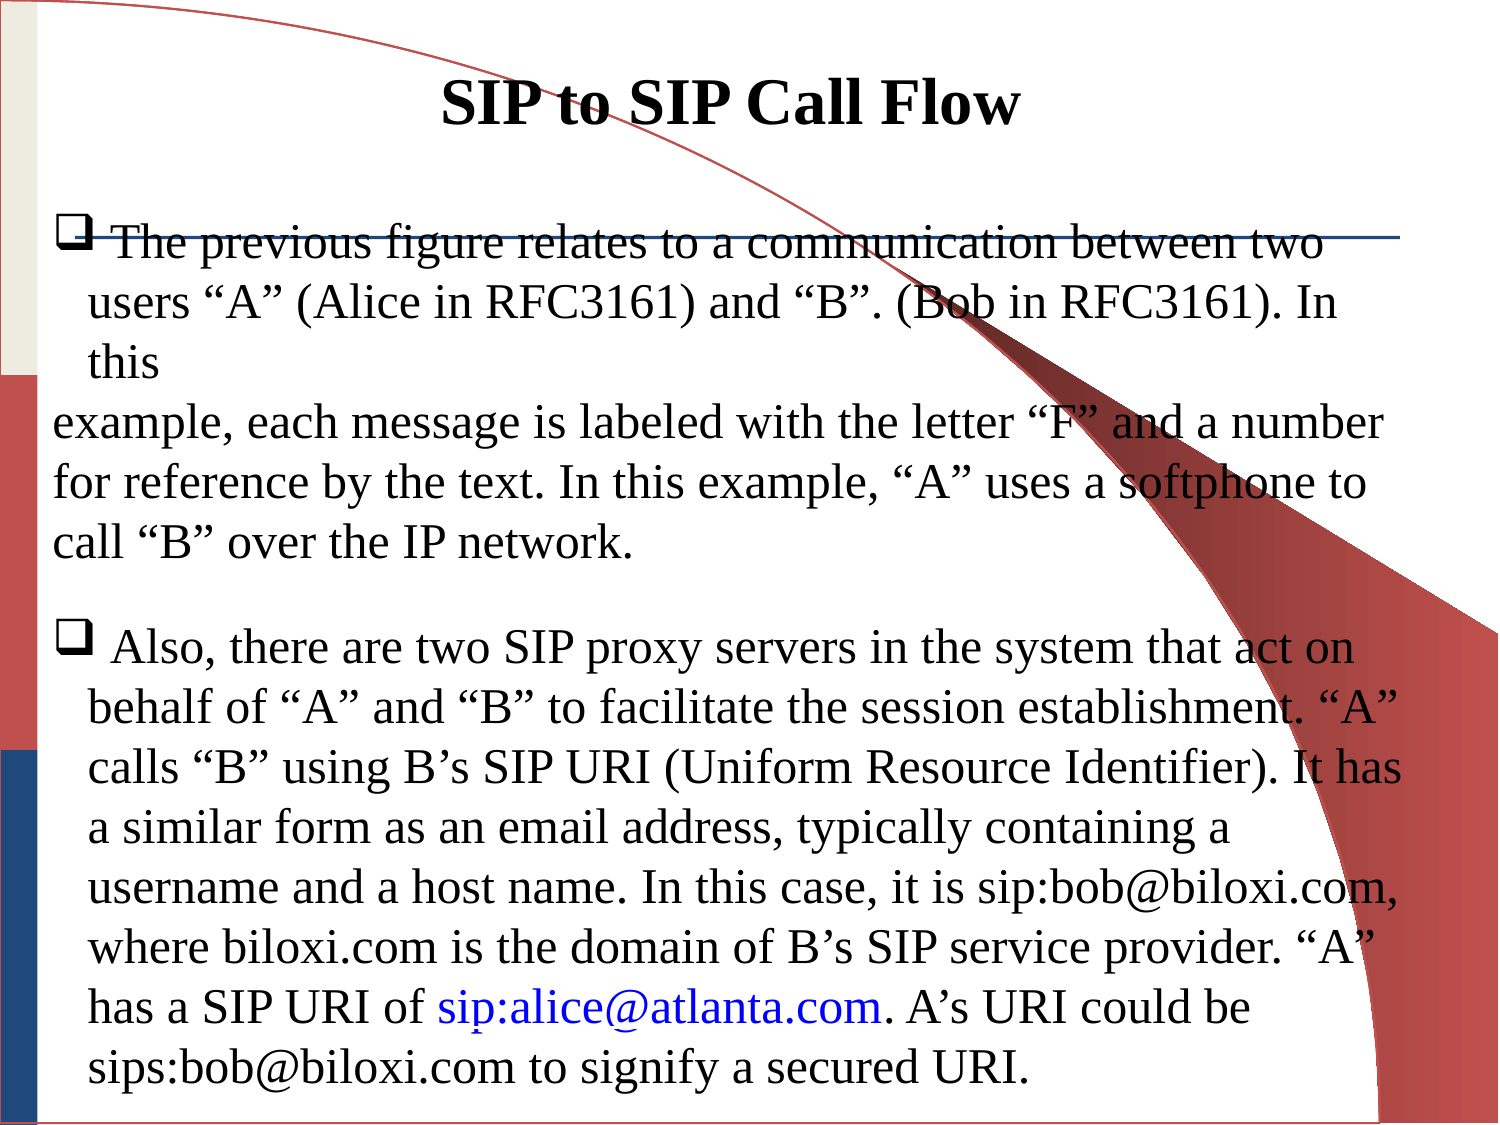

SIP to SIP Call Flow
 The previous figure relates to a communication between two users “A” (Alice in RFC3161) and “B”. (Bob in RFC3161). In this
example, each message is labeled with the letter “F” and a number for reference by the text. In this example, “A” uses a softphone to call “B” over the IP network.
 Also, there are two SIP proxy servers in the system that act on behalf of “A” and “B” to facilitate the session establishment. “A” calls “B” using B’s SIP URI (Uniform Resource Identifier). It has a similar form as an email address, typically containing a username and a host name. In this case, it is sip:bob@biloxi.com, where biloxi.com is the domain of B’s SIP service provider. “A” has a SIP URI of sip:alice@atlanta.com. A’s URI could be sips:bob@biloxi.com to signify a secured URI.